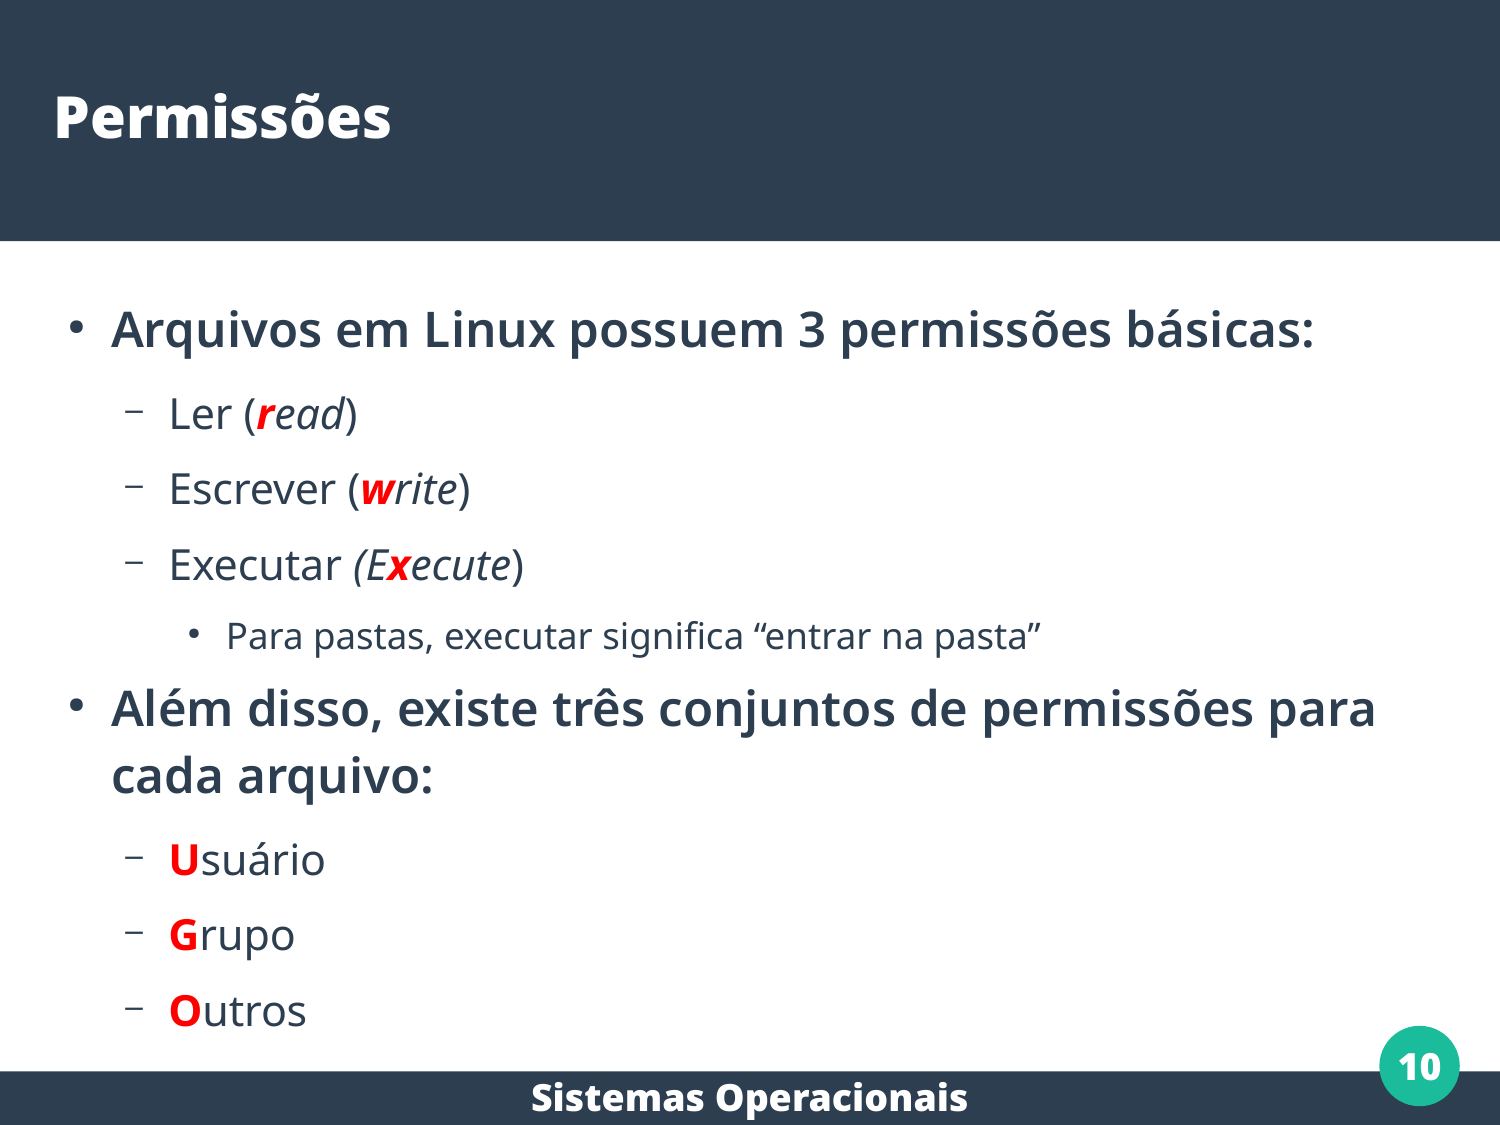

# Permissões
Arquivos em Linux possuem 3 permissões básicas:
Ler (read)
Escrever (write)
Executar (Execute)
Para pastas, executar significa “entrar na pasta”
Além disso, existe três conjuntos de permissões para cada arquivo:
Usuário
Grupo
Outros
10
Sistemas Operacionais